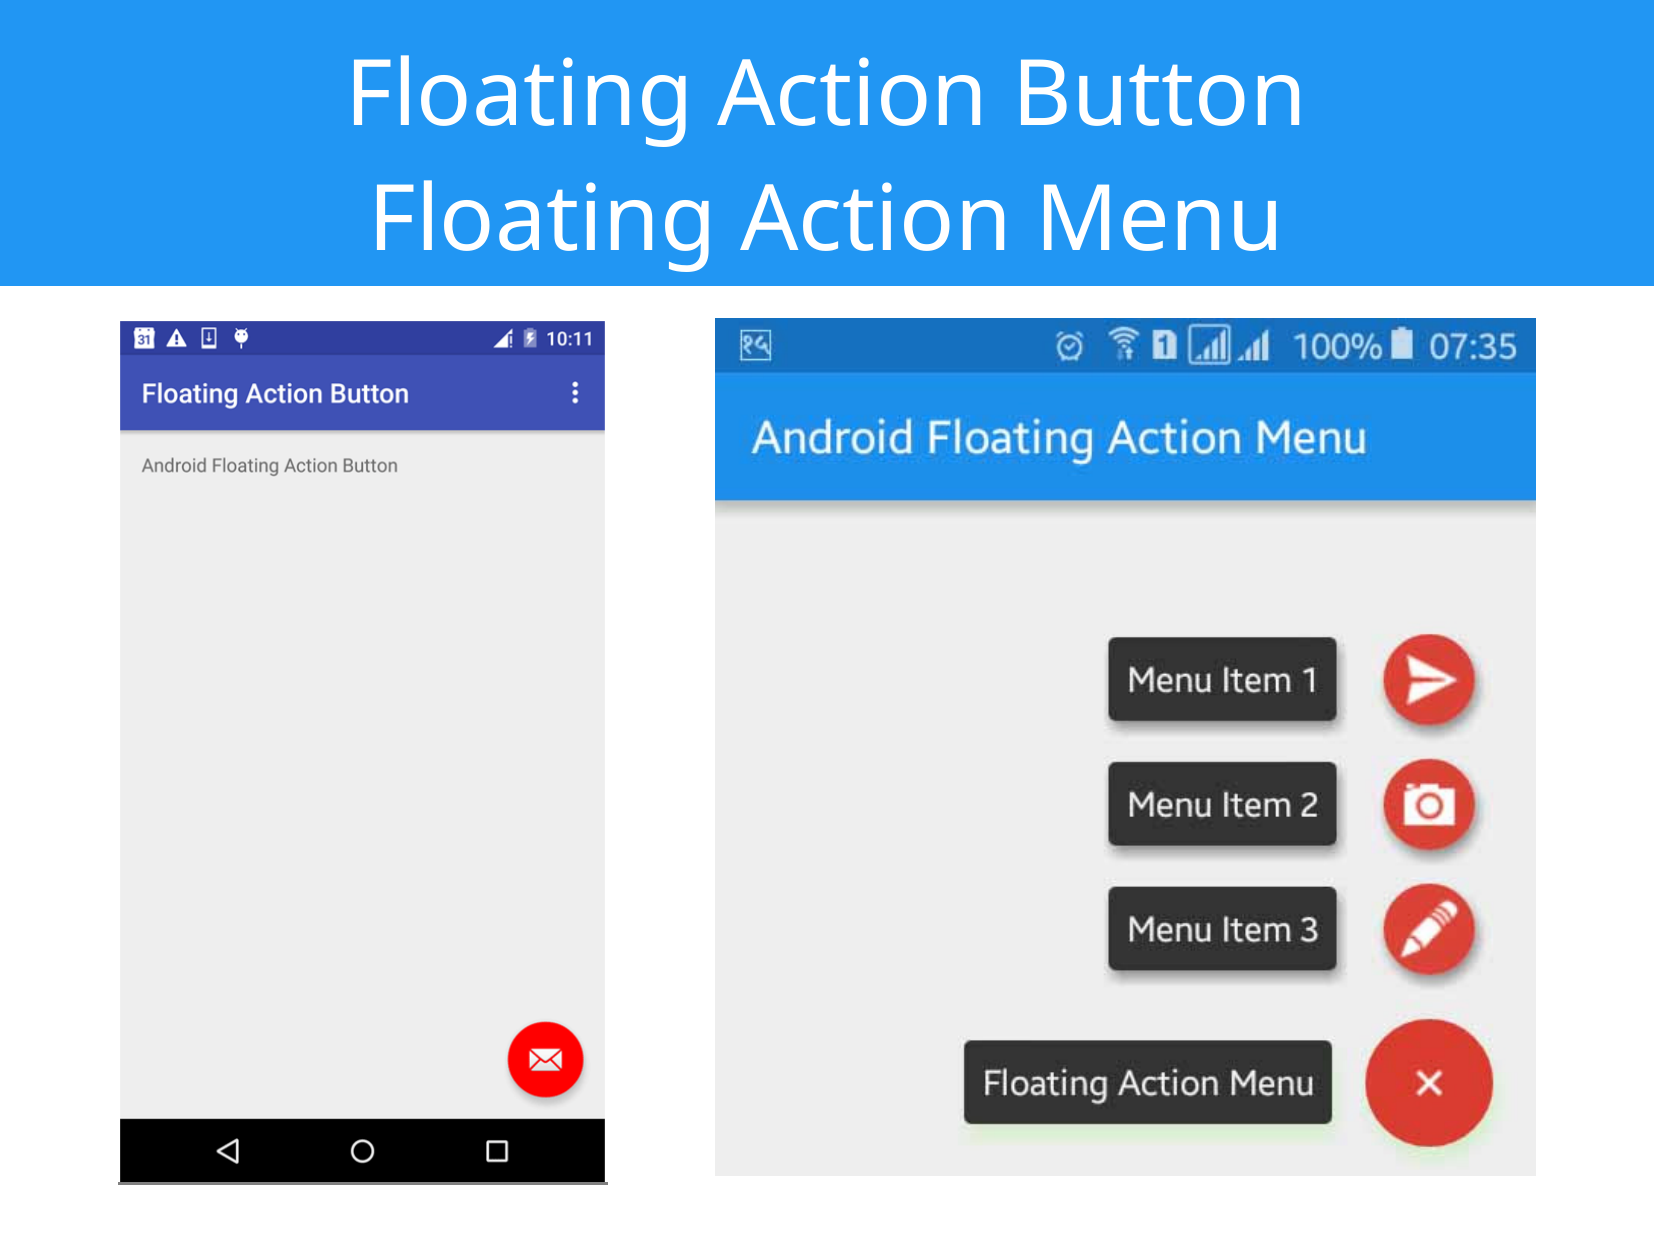

# Floating Action Button Floating Action Menu